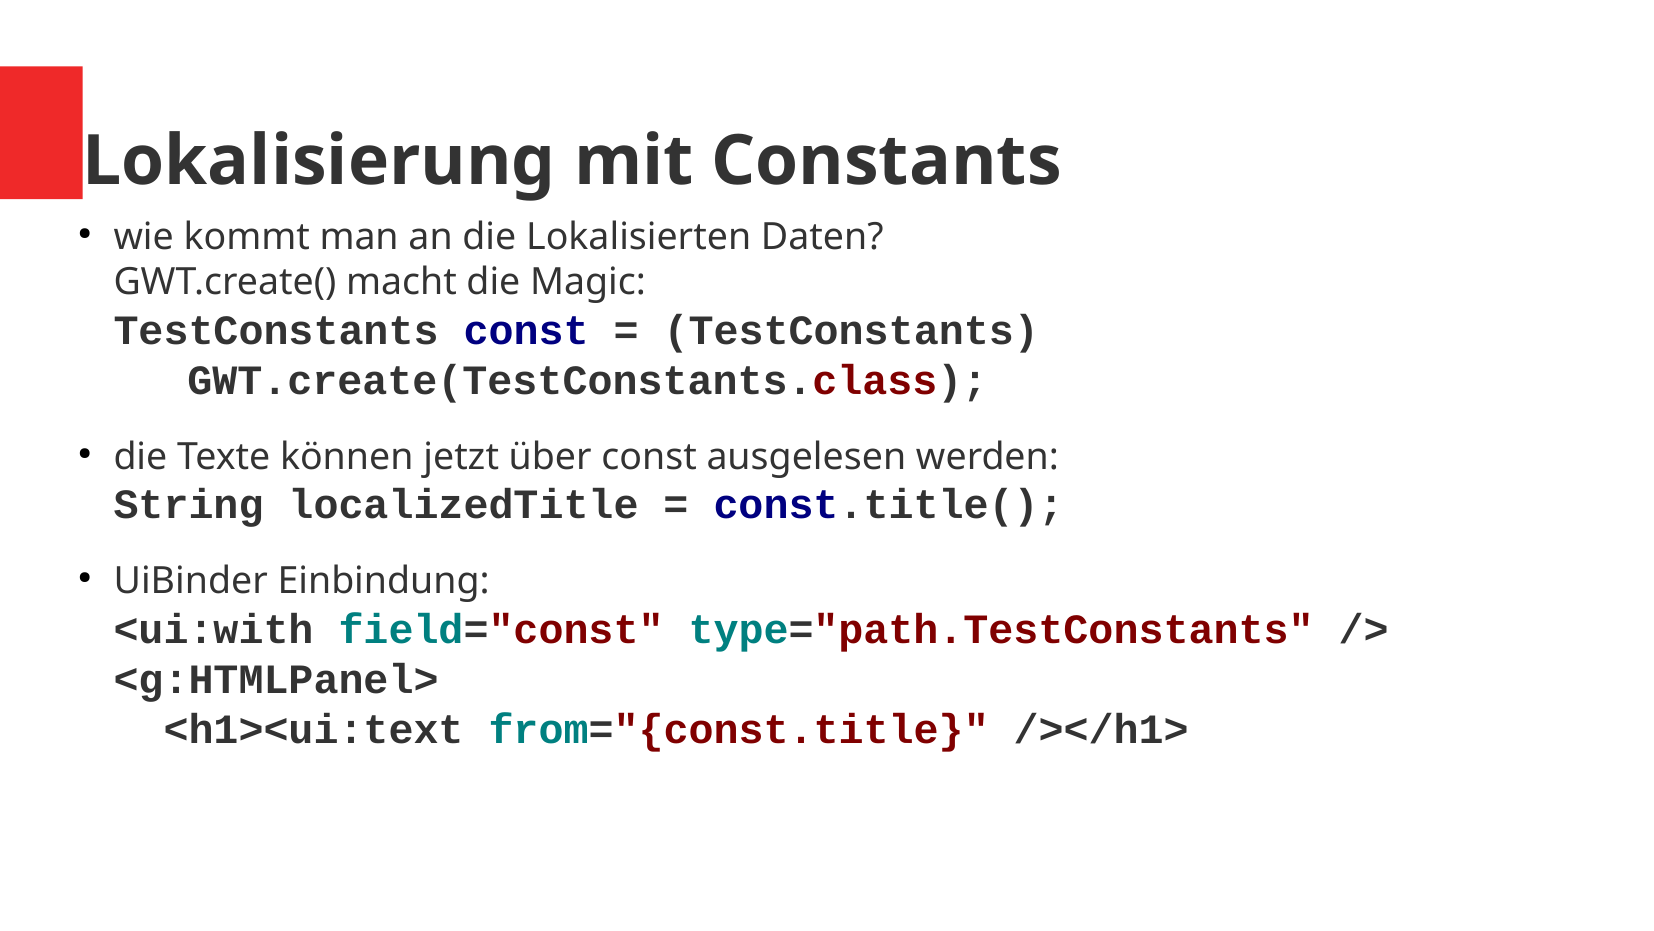

# Lokalisierung mit Constants
wie kommt man an die Lokalisierten Daten?
GWT.create() macht die Magic:
TestConstants const = (TestConstants)
 	GWT.create(TestConstants.class);
die Texte können jetzt über const ausgelesen werden:
String localizedTitle = const.title();
UiBinder Einbindung:
<ui:with field="const" type="path.TestConstants" />
<g:HTMLPanel>
 <h1><ui:text from="{const.title}" /></h1>